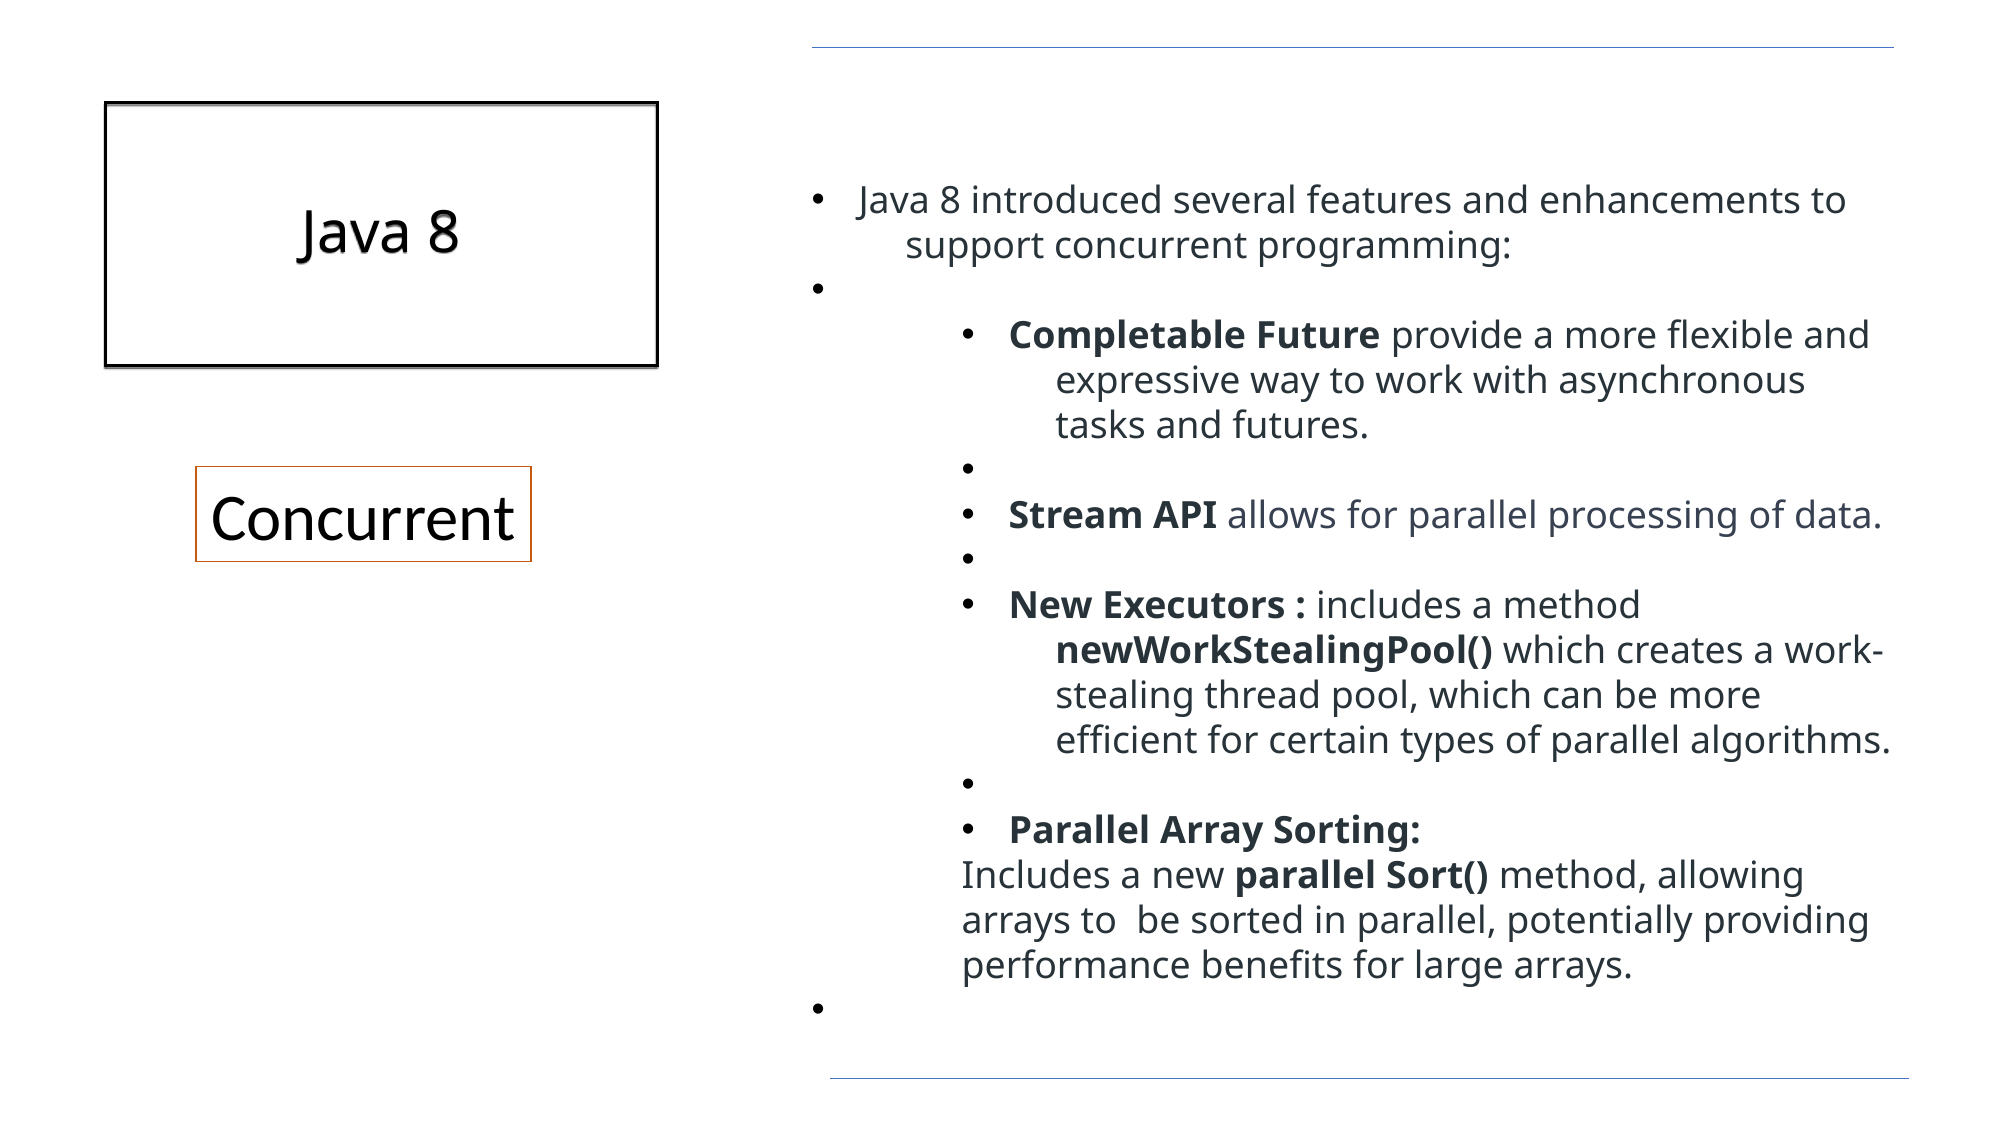

# Java 8
Java 8 introduced several features and enhancements to support concurrent programming:
Completable Future provide a more flexible and expressive way to work with asynchronous tasks and futures.
Stream API allows for parallel processing of data.
New Executors : includes a method newWorkStealingPool() which creates a work-stealing thread pool, which can be more efficient for certain types of parallel algorithms.
Parallel Array Sorting:
Includes a new parallel Sort() method, allowing arrays to be sorted in parallel, potentially providing performance benefits for large arrays.
Concurrent